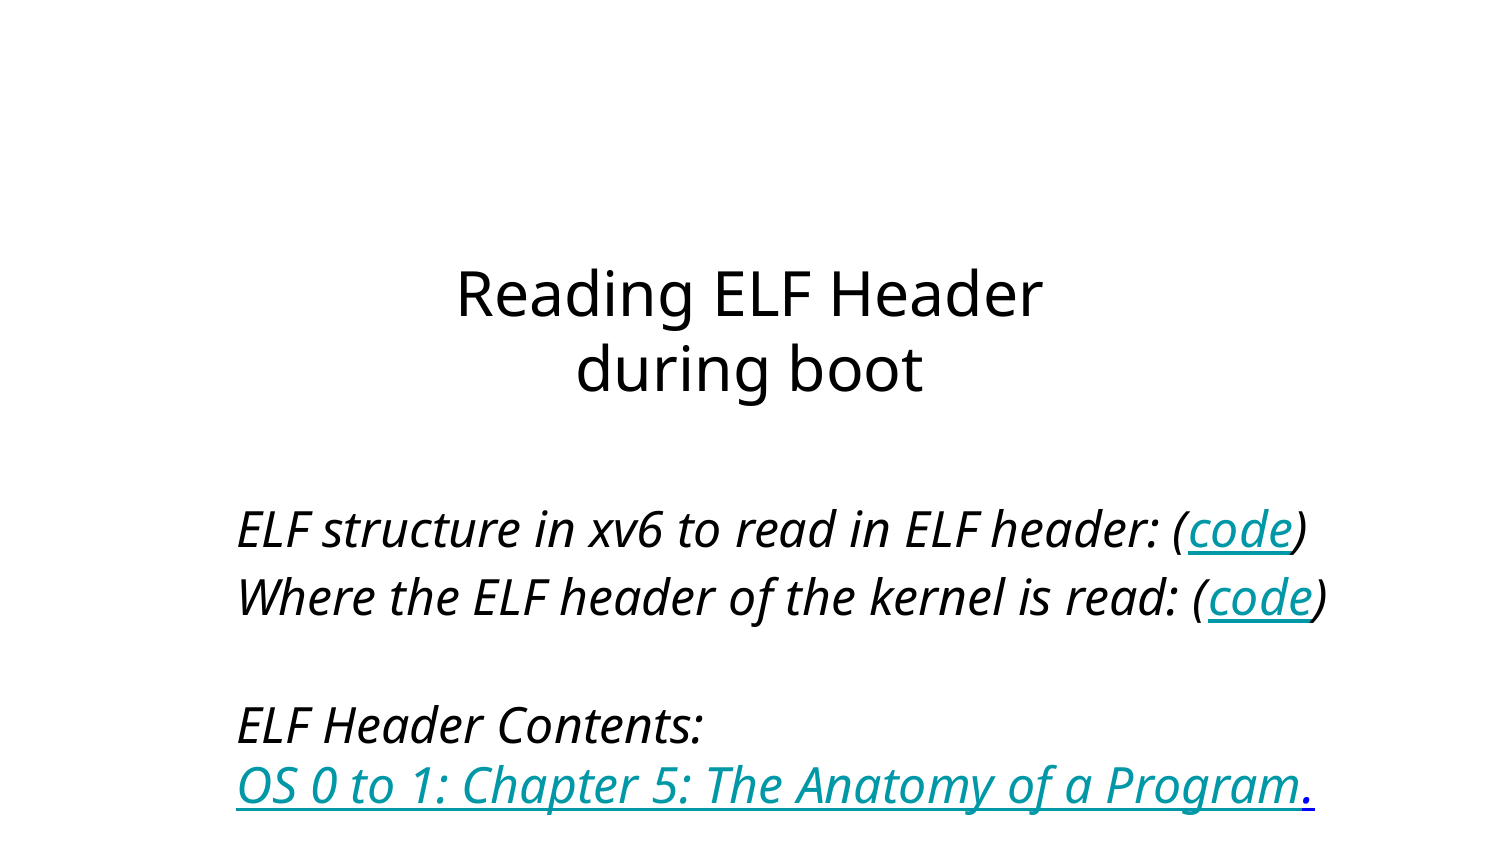

Reading ELF Header
during boot
ELF structure in xv6 to read in ELF header: (code)
Where the ELF header of the kernel is read: (code)
ELF Header Contents:
OS 0 to 1: Chapter 5: The Anatomy of a Program.